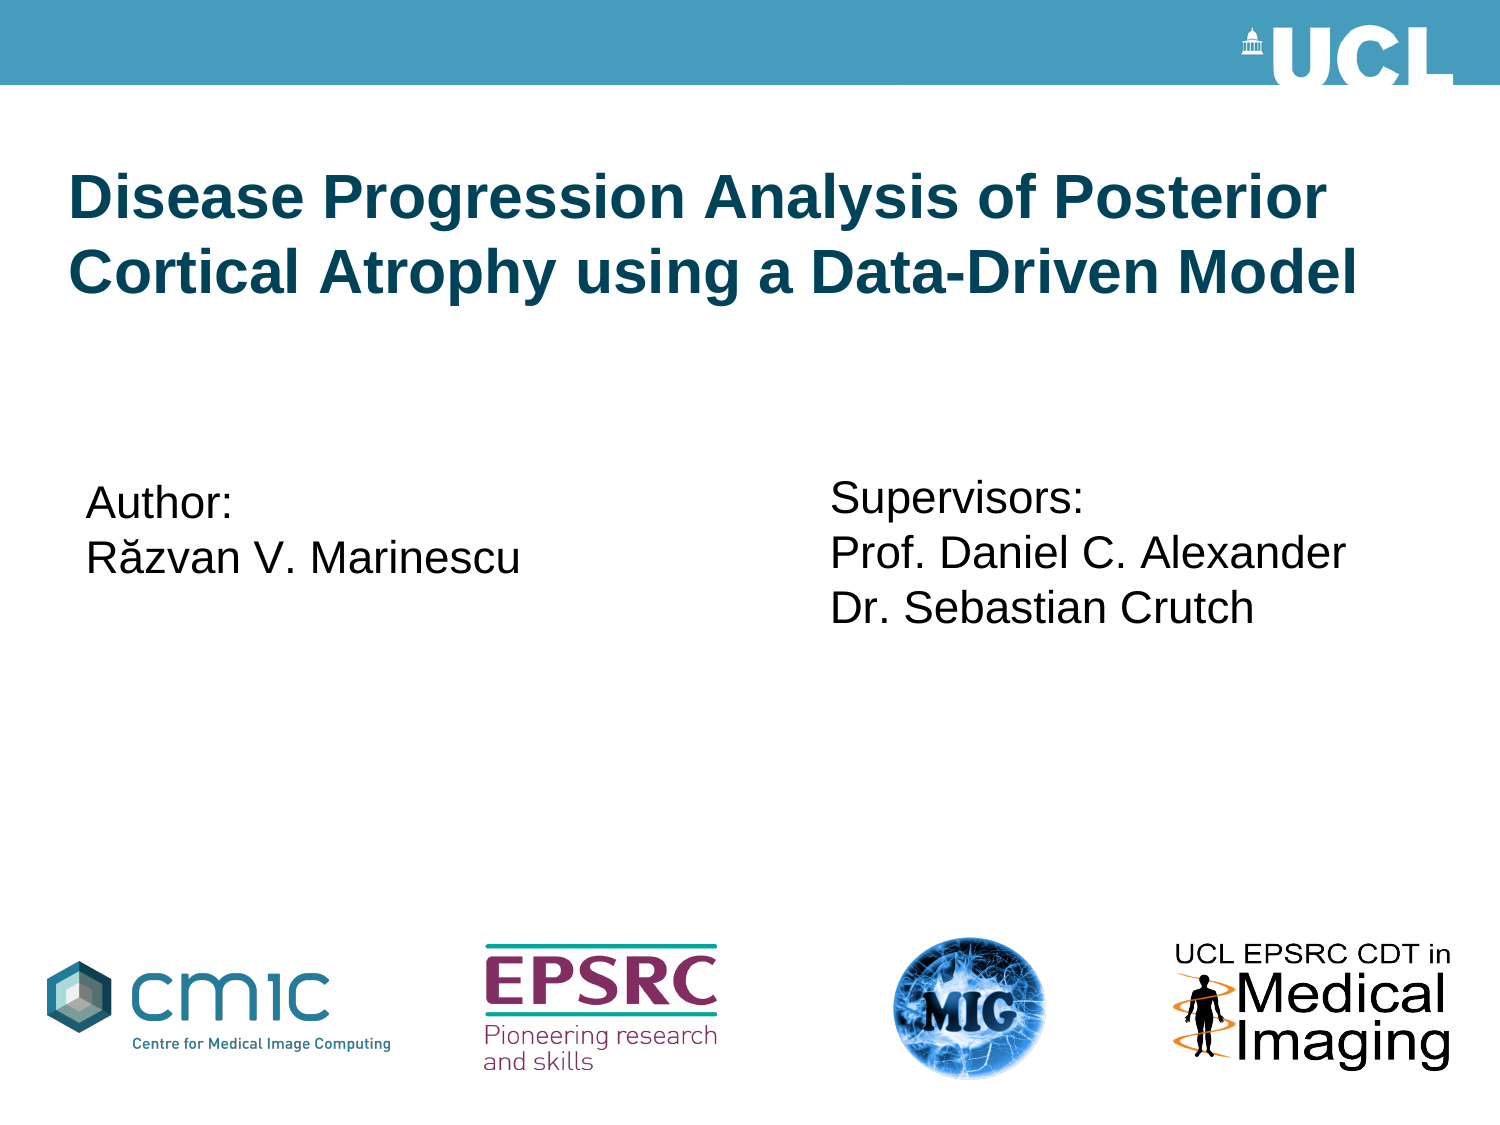

# Disease Progression Analysis of Posterior Cortical Atrophy using a Data-Driven Model
Supervisors:
Prof. Daniel C. Alexander
Dr. Sebastian Crutch
Author:
Răzvan V. Marinescu